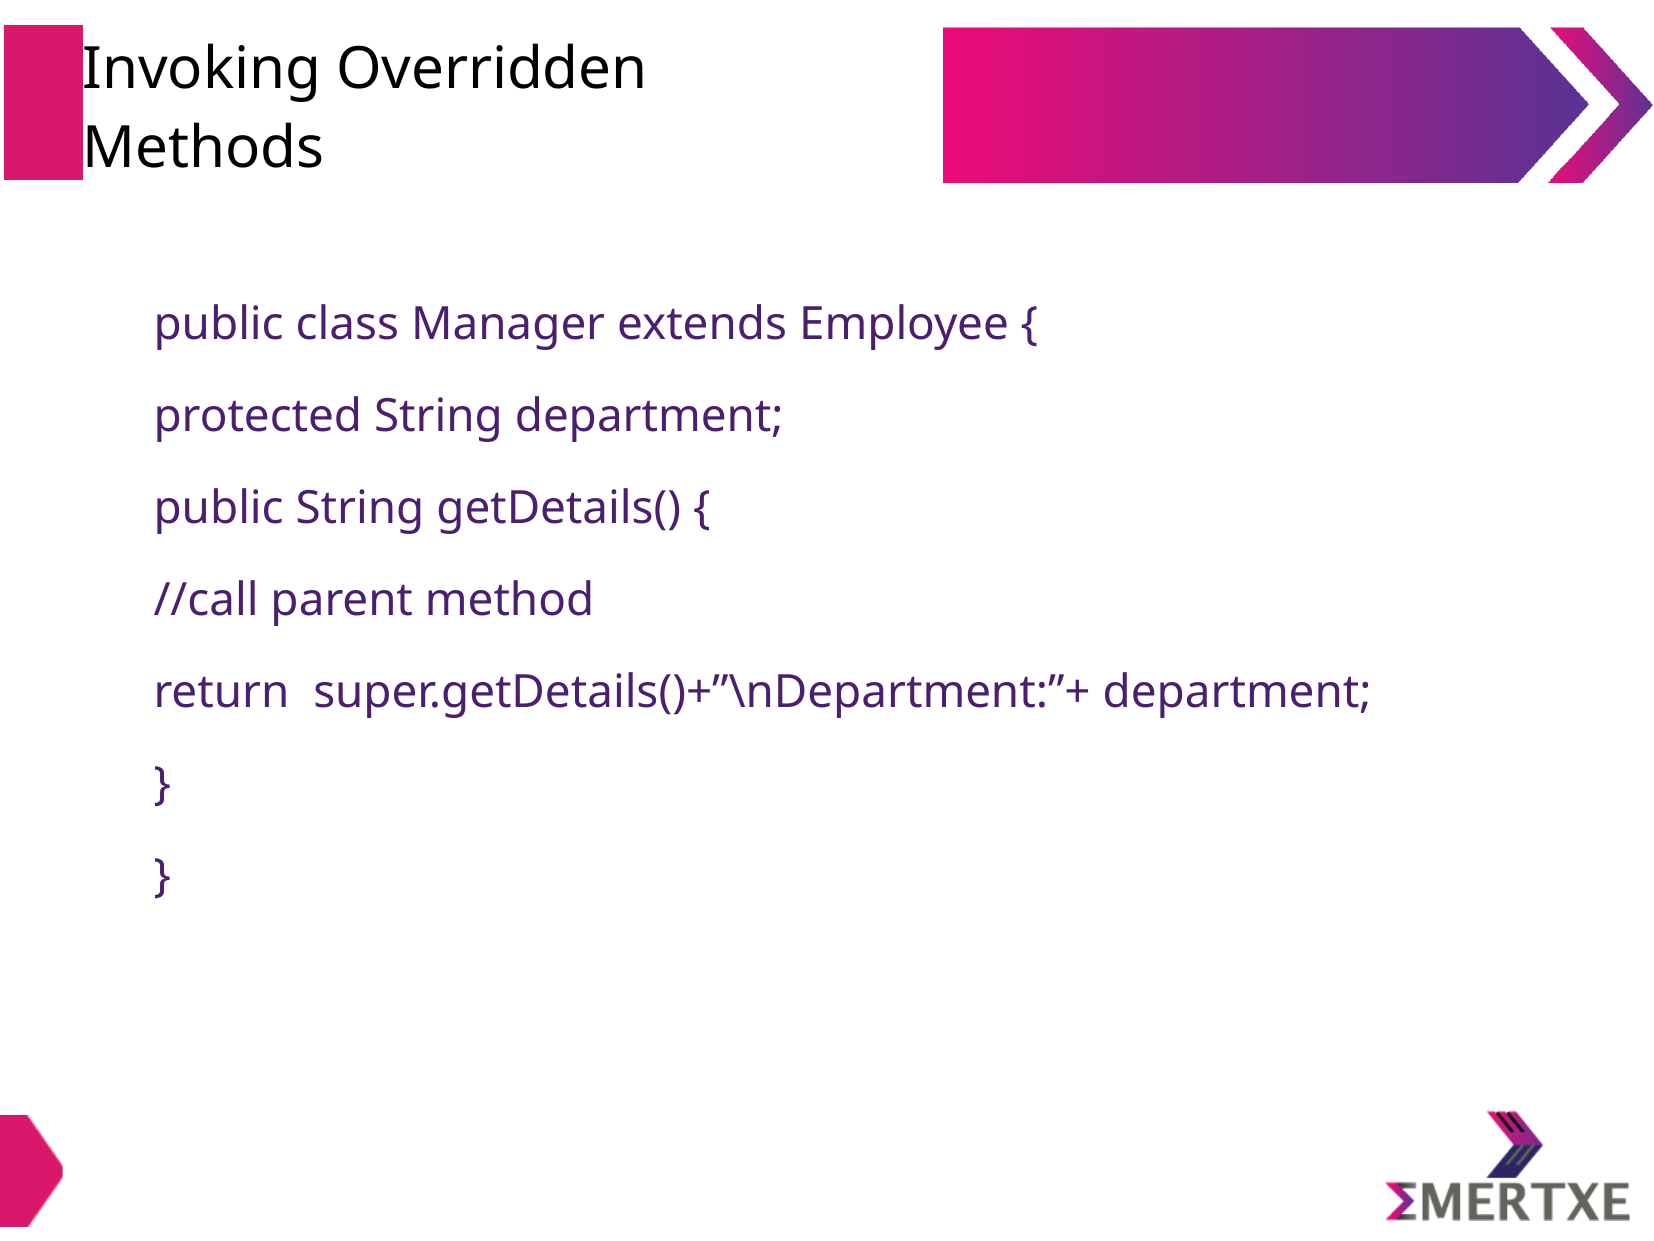

# Invoking Overridden Methods
public class Manager extends Employee {
protected String department;
public String getDetails() {
//call parent method
return super.getDetails()+”\nDepartment:”+ department;
}
}